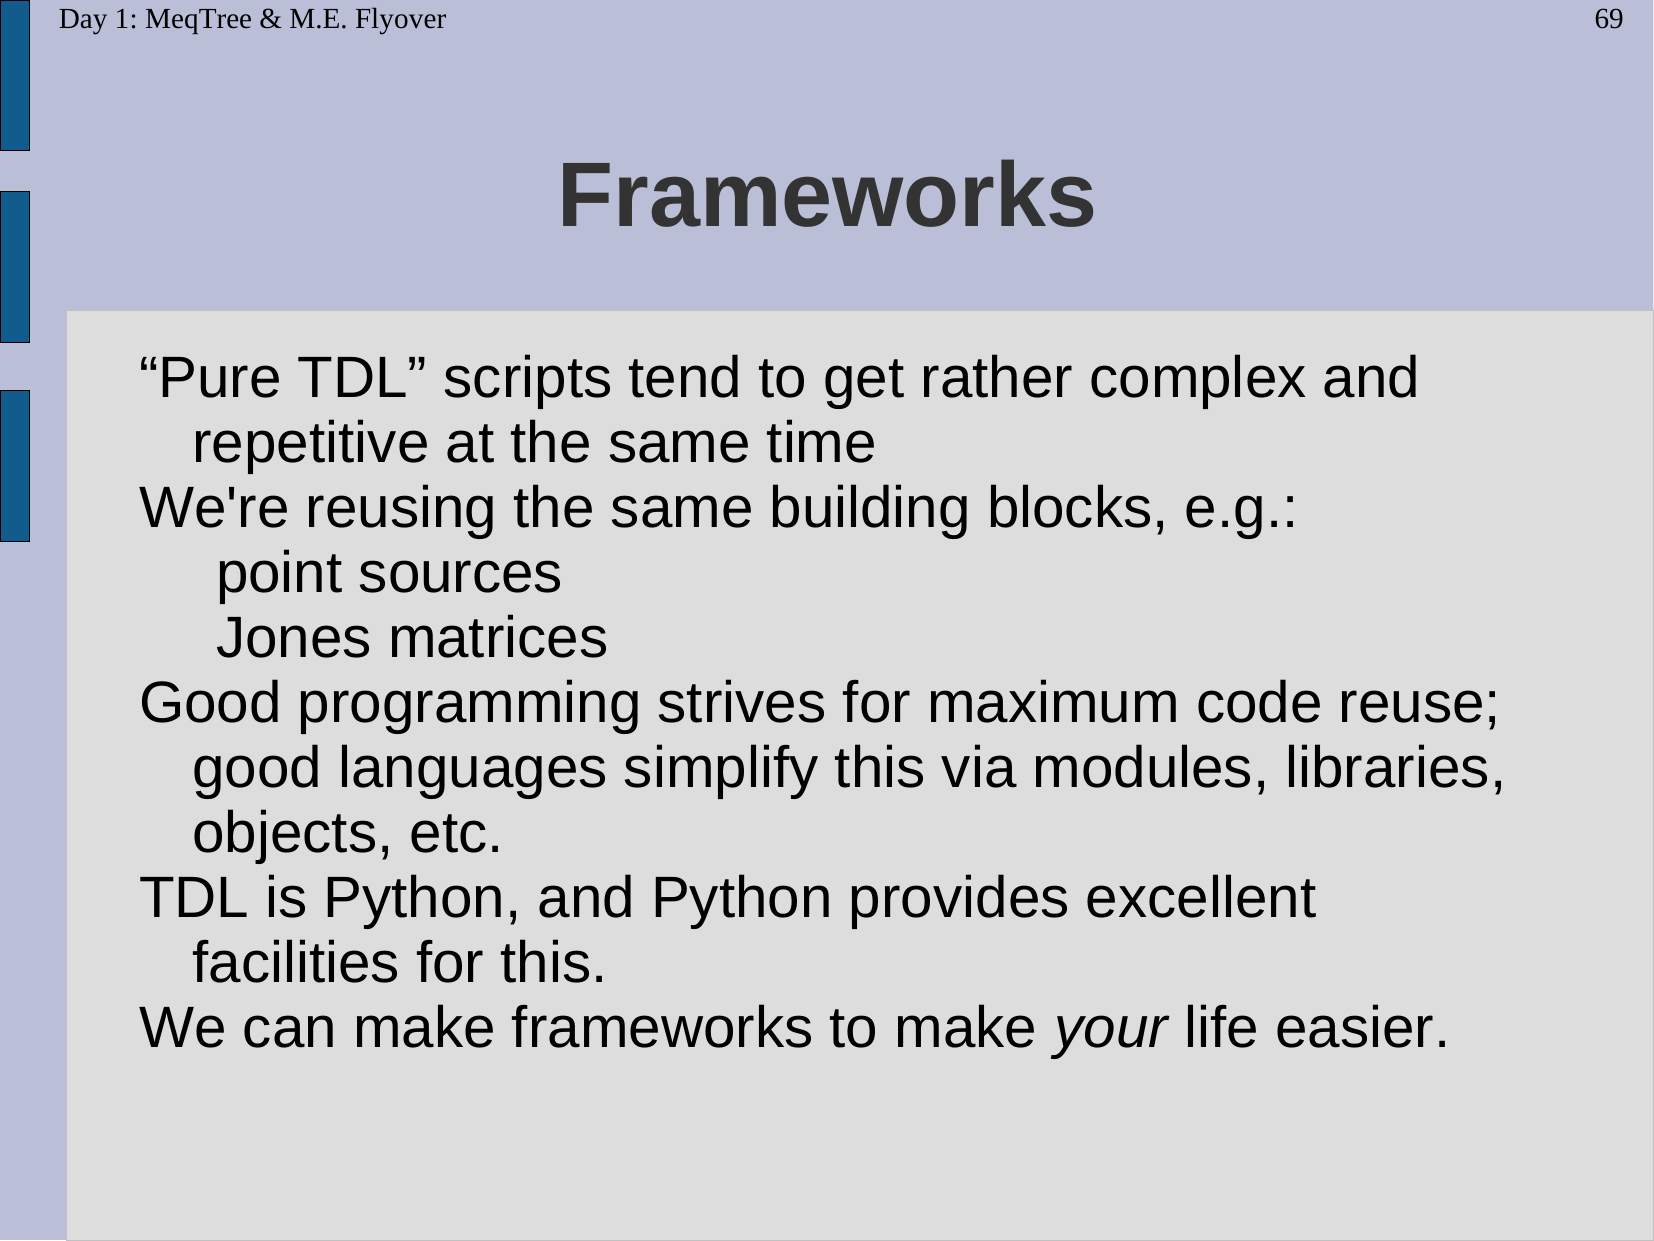

Day 1: MeqTree & M.E. Flyover
69
# Frameworks
“Pure TDL” scripts tend to get rather complex and repetitive at the same time
We're reusing the same building blocks, e.g.:
point sources
Jones matrices
Good programming strives for maximum code reuse; good languages simplify this via modules, libraries, objects, etc.
TDL is Python, and Python provides excellent facilities for this.
We can make frameworks to make your life easier.